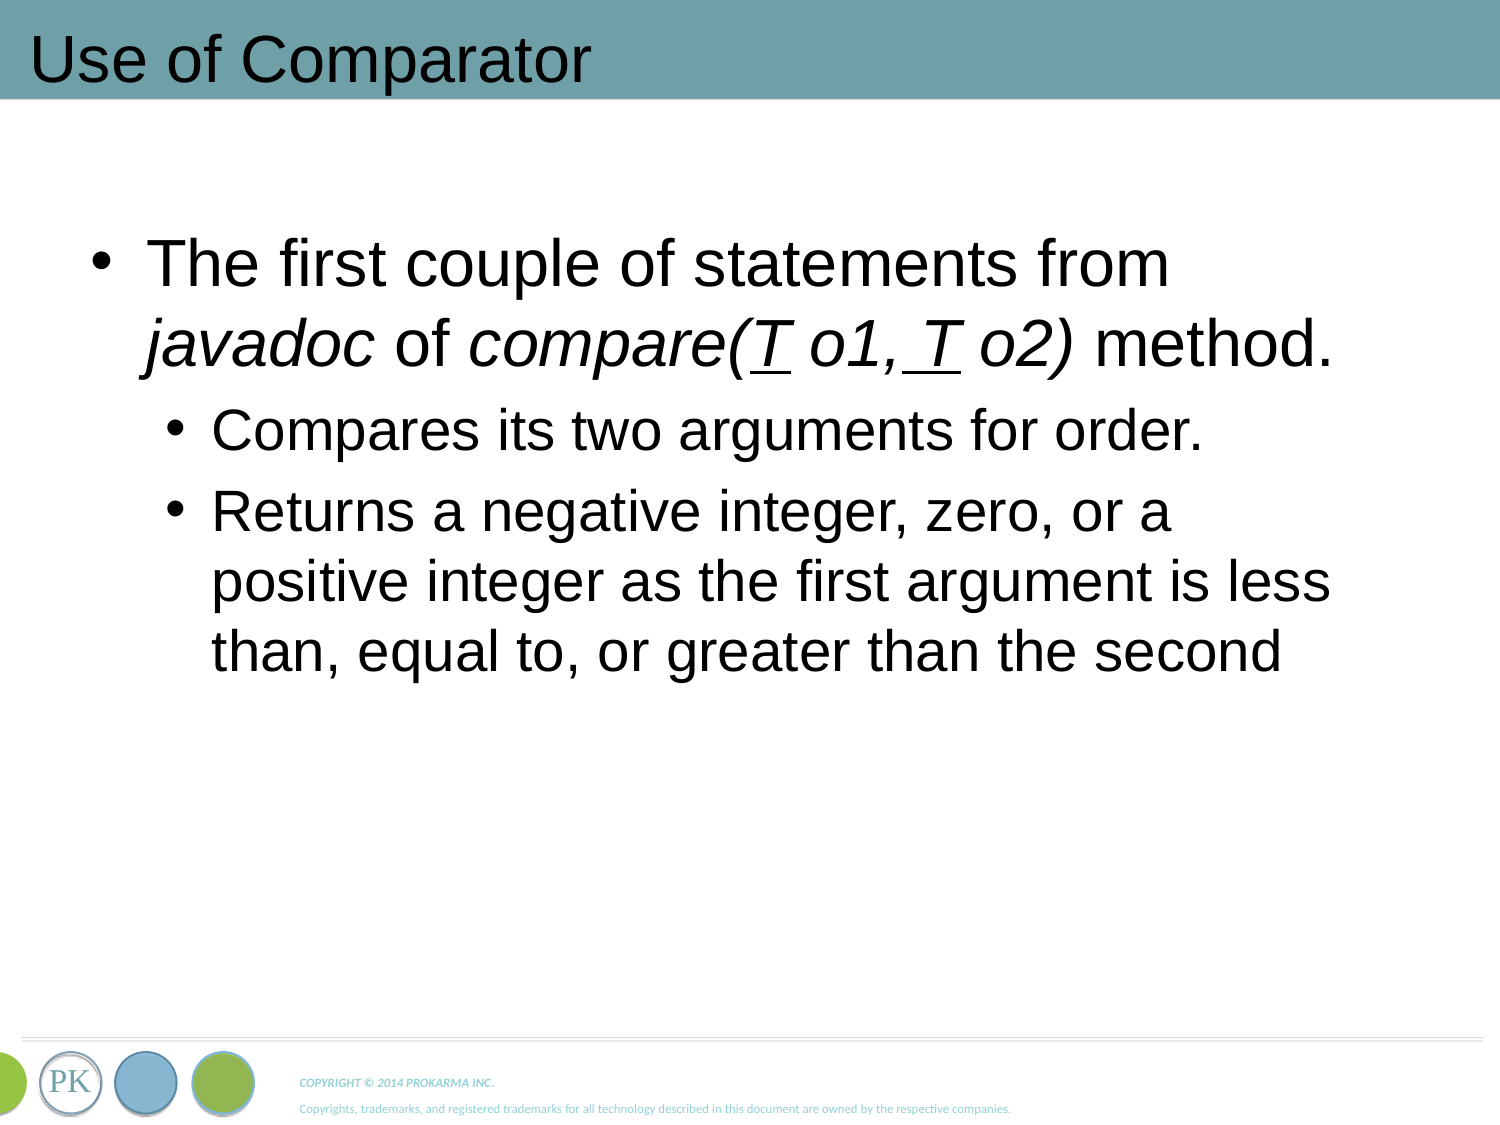

Use of Comparator
The first couple of statements from javadoc of compare(T o1, T o2) method.
Compares its two arguments for order.
Returns a negative integer, zero, or a positive integer as the first argument is less than, equal to, or greater than the second